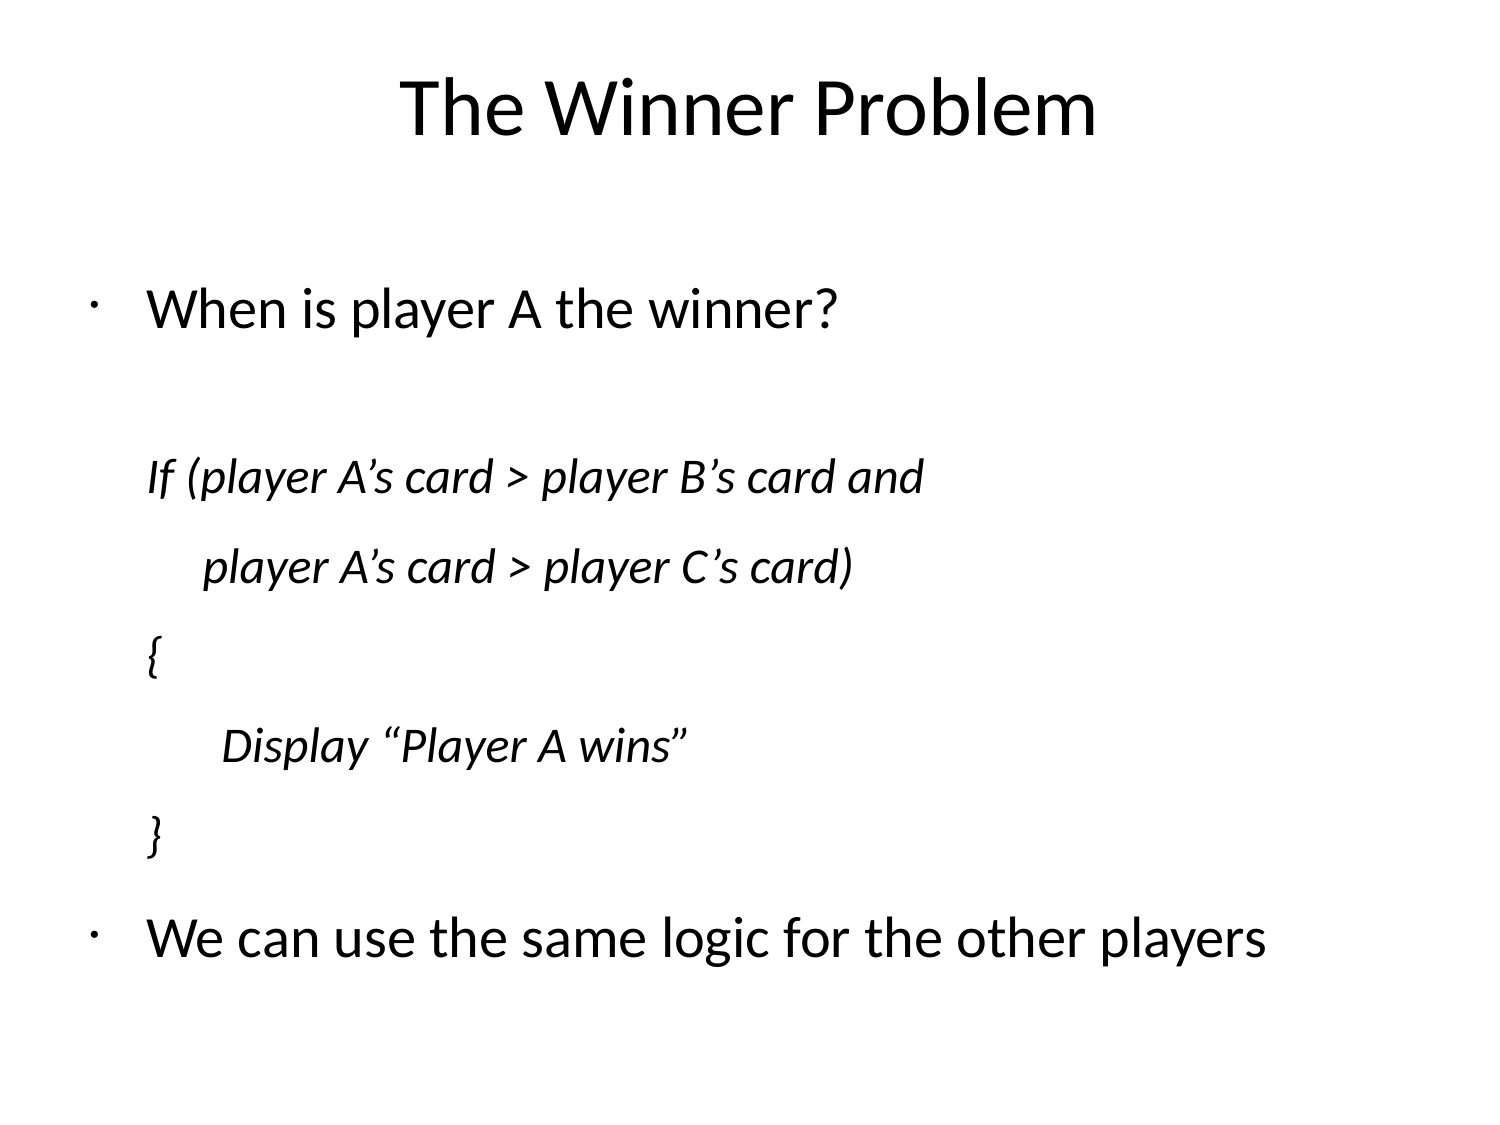

# The Winner Problem
When is player A the winner?
If (player A’s card > player B’s card and
 player A’s card > player C’s card)
{
	Display “Player A wins”
}
We can use the same logic for the other players